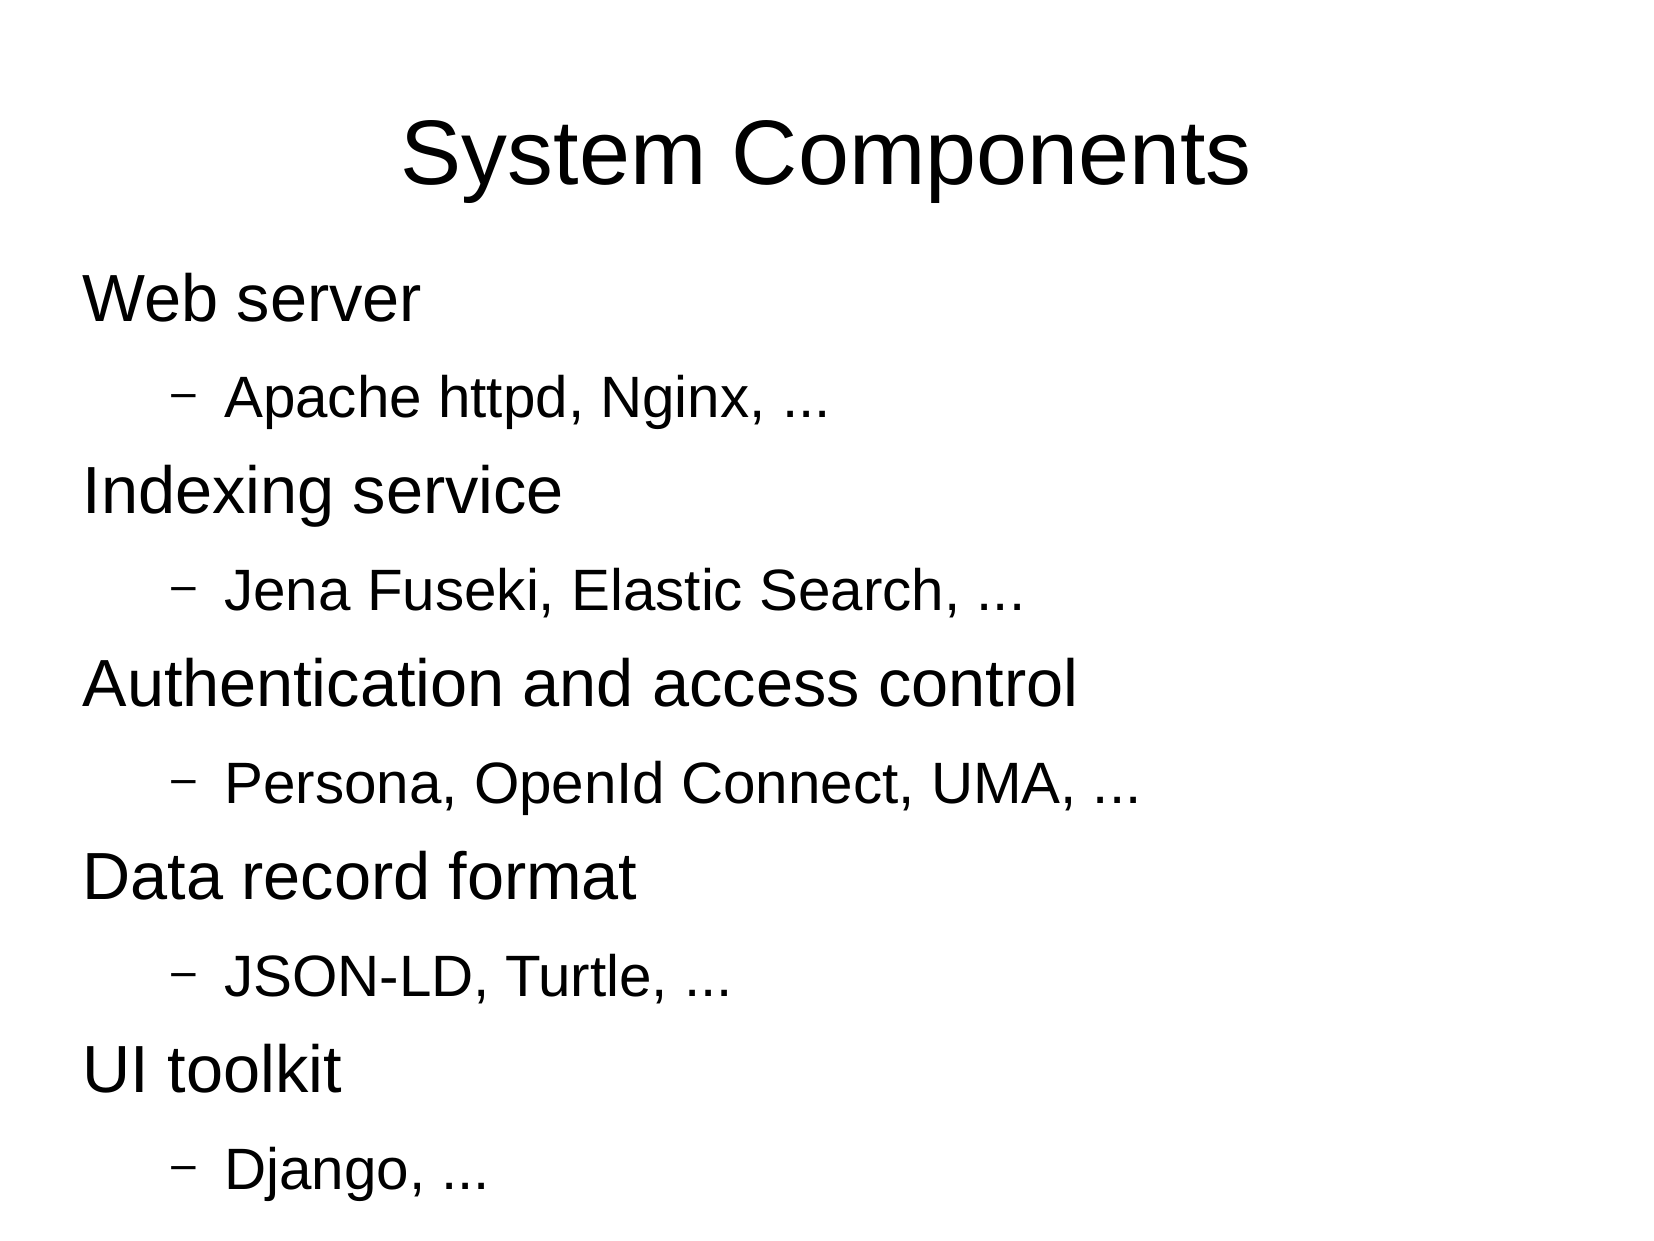

# System Components
Web server
Apache httpd, Nginx, ...
Indexing service
Jena Fuseki, Elastic Search, ...
Authentication and access control
Persona, OpenId Connect, UMA, ...
Data record format
JSON-LD, Turtle, ...
UI toolkit
Django, ...